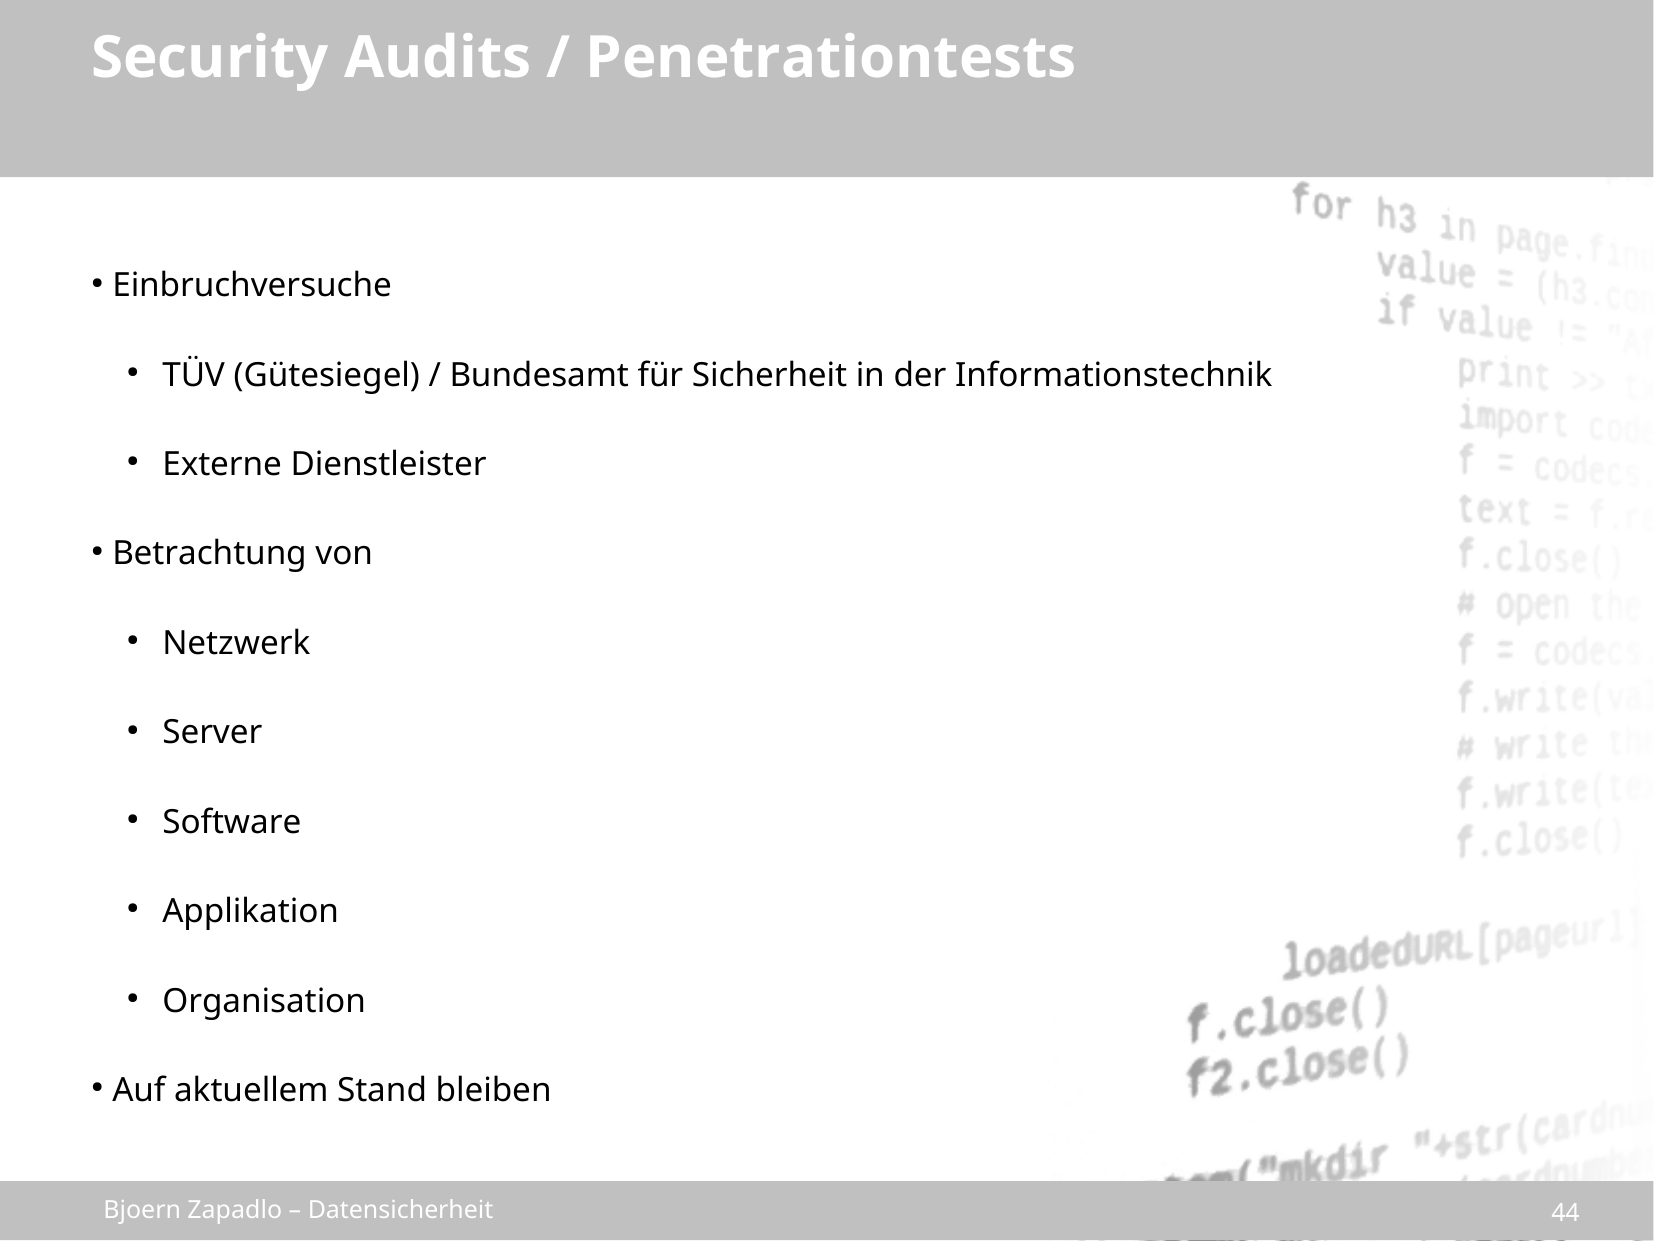

Security Audits / Penetrationtests
 Einbruchversuche
TÜV (Gütesiegel) / Bundesamt für Sicherheit in der Informationstechnik
Externe Dienstleister
 Betrachtung von
Netzwerk
Server
Software
Applikation
Organisation
 Auf aktuellem Stand bleiben